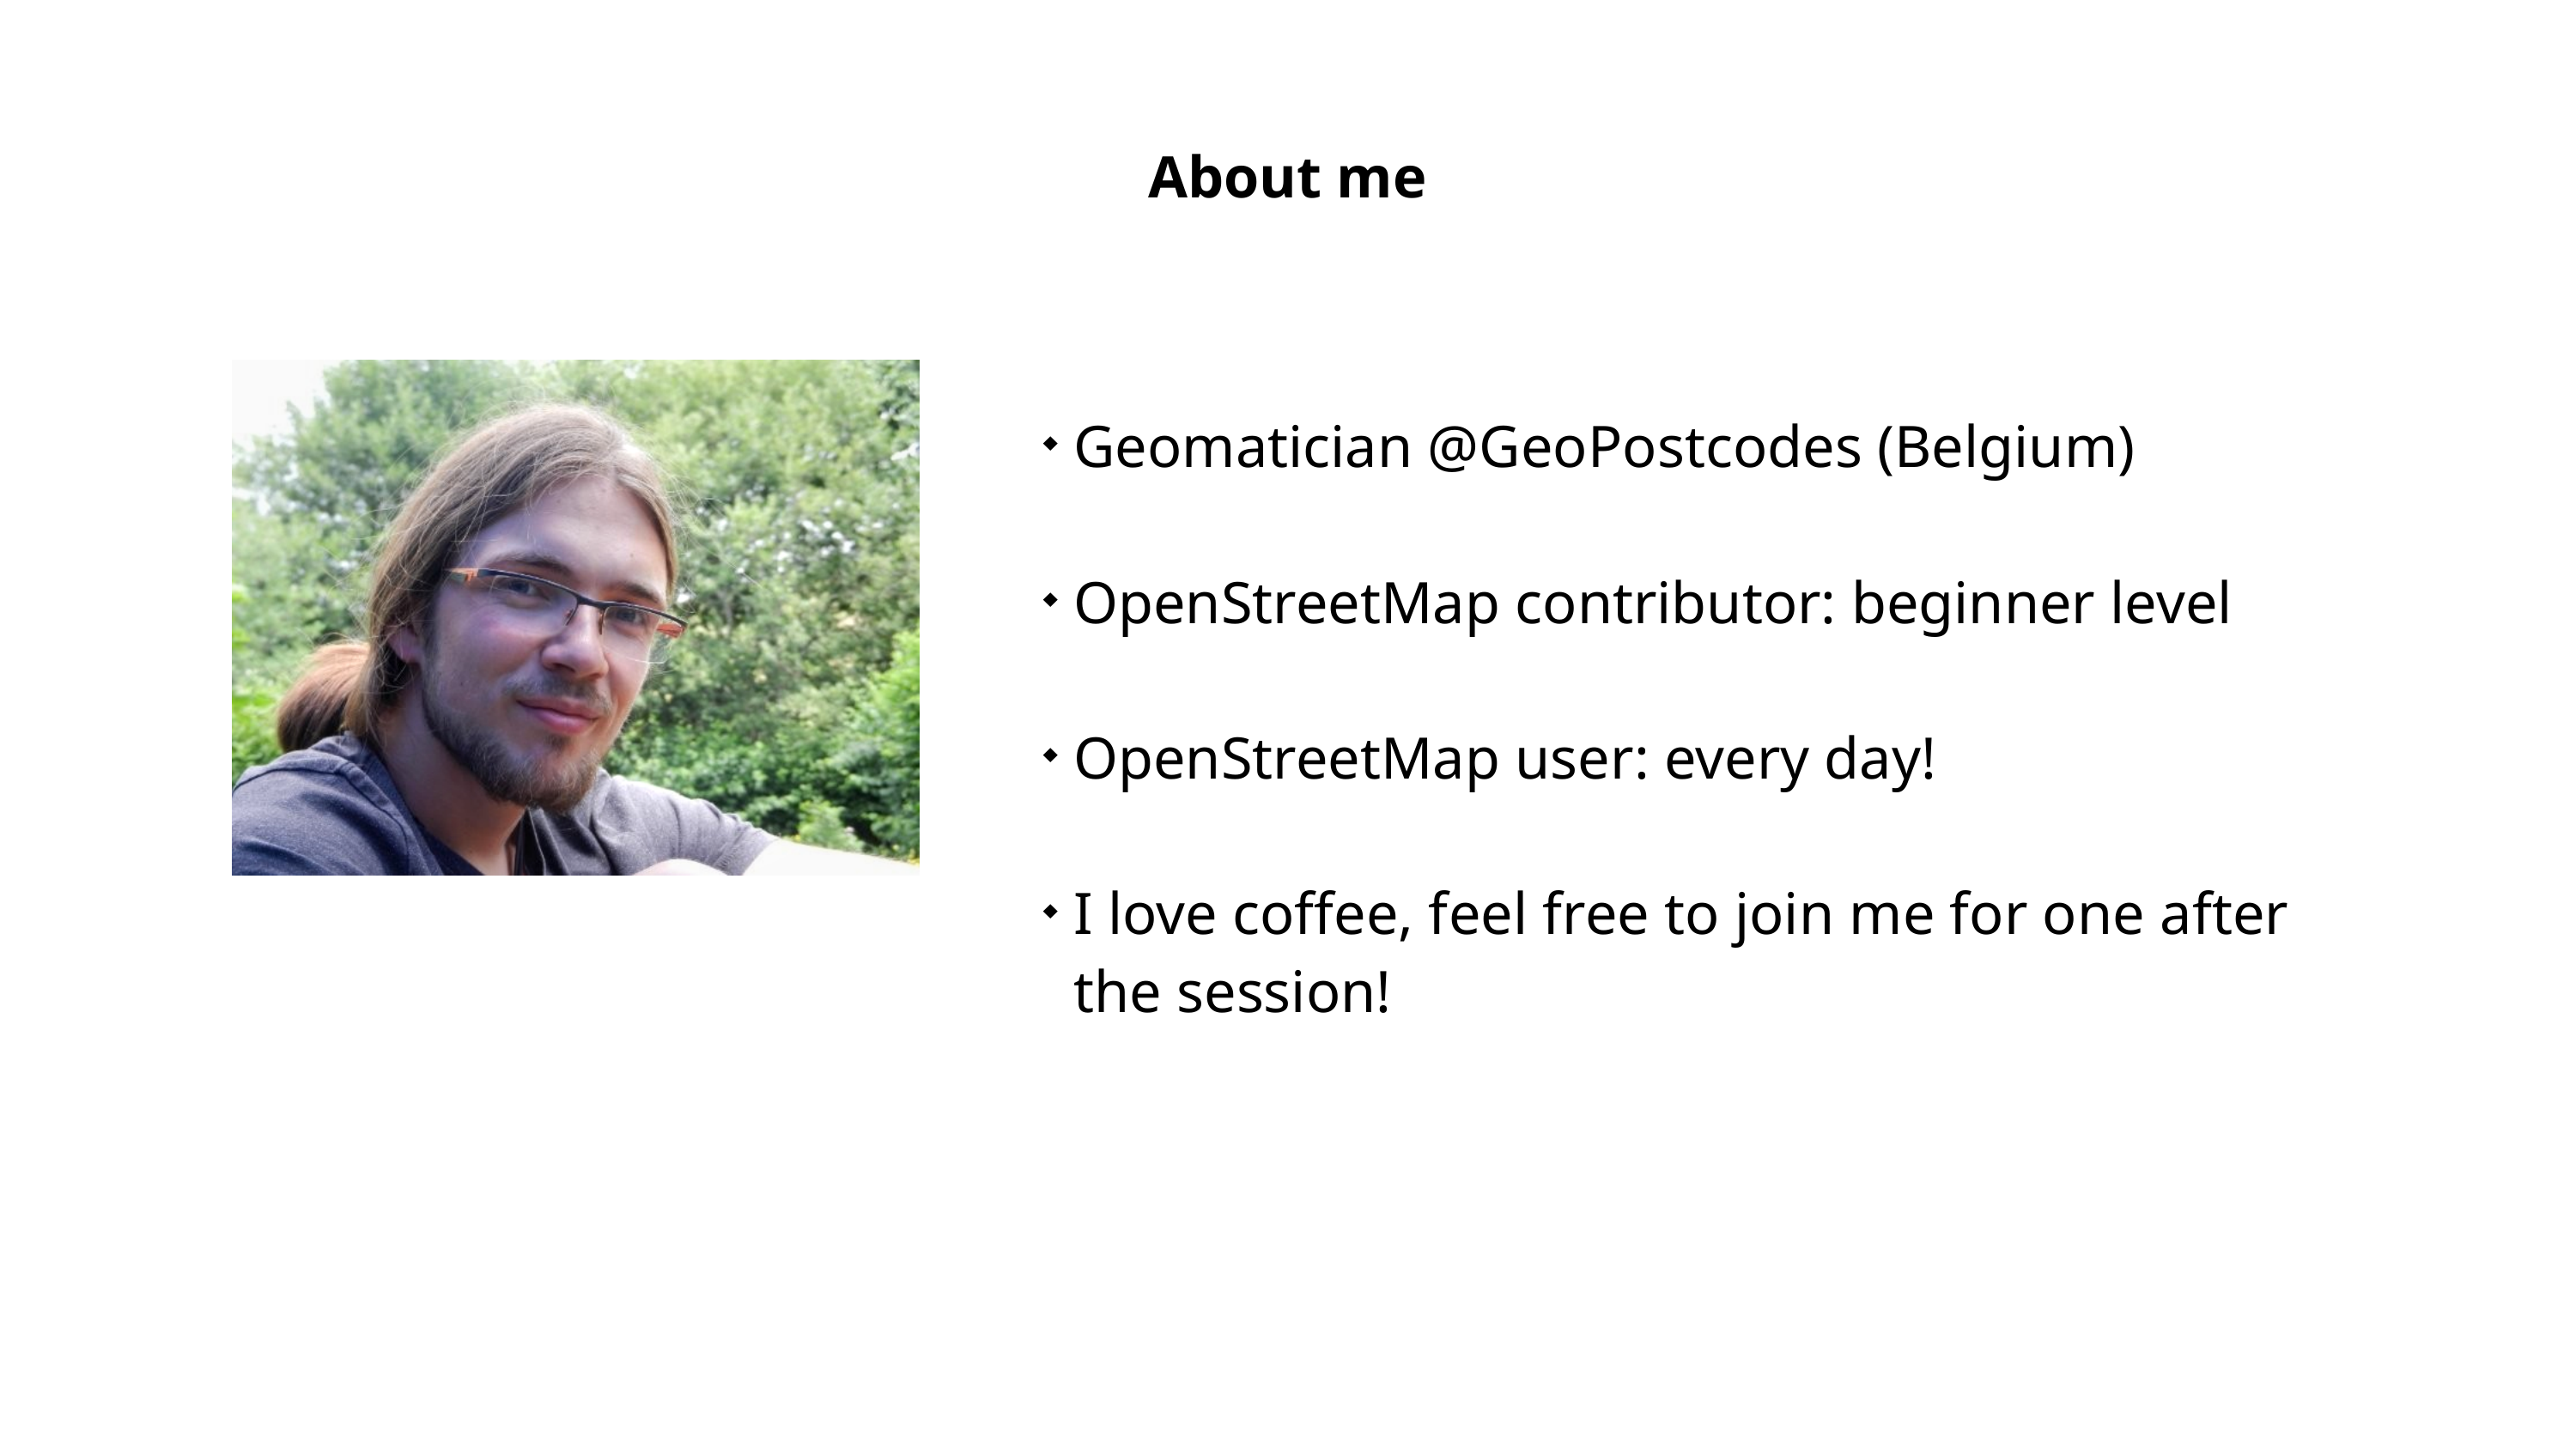

About me
Geomatician @GeoPostcodes (Belgium)
OpenStreetMap contributor: beginner level
OpenStreetMap user: every day!
I love coffee, feel free to join me for one after the session!